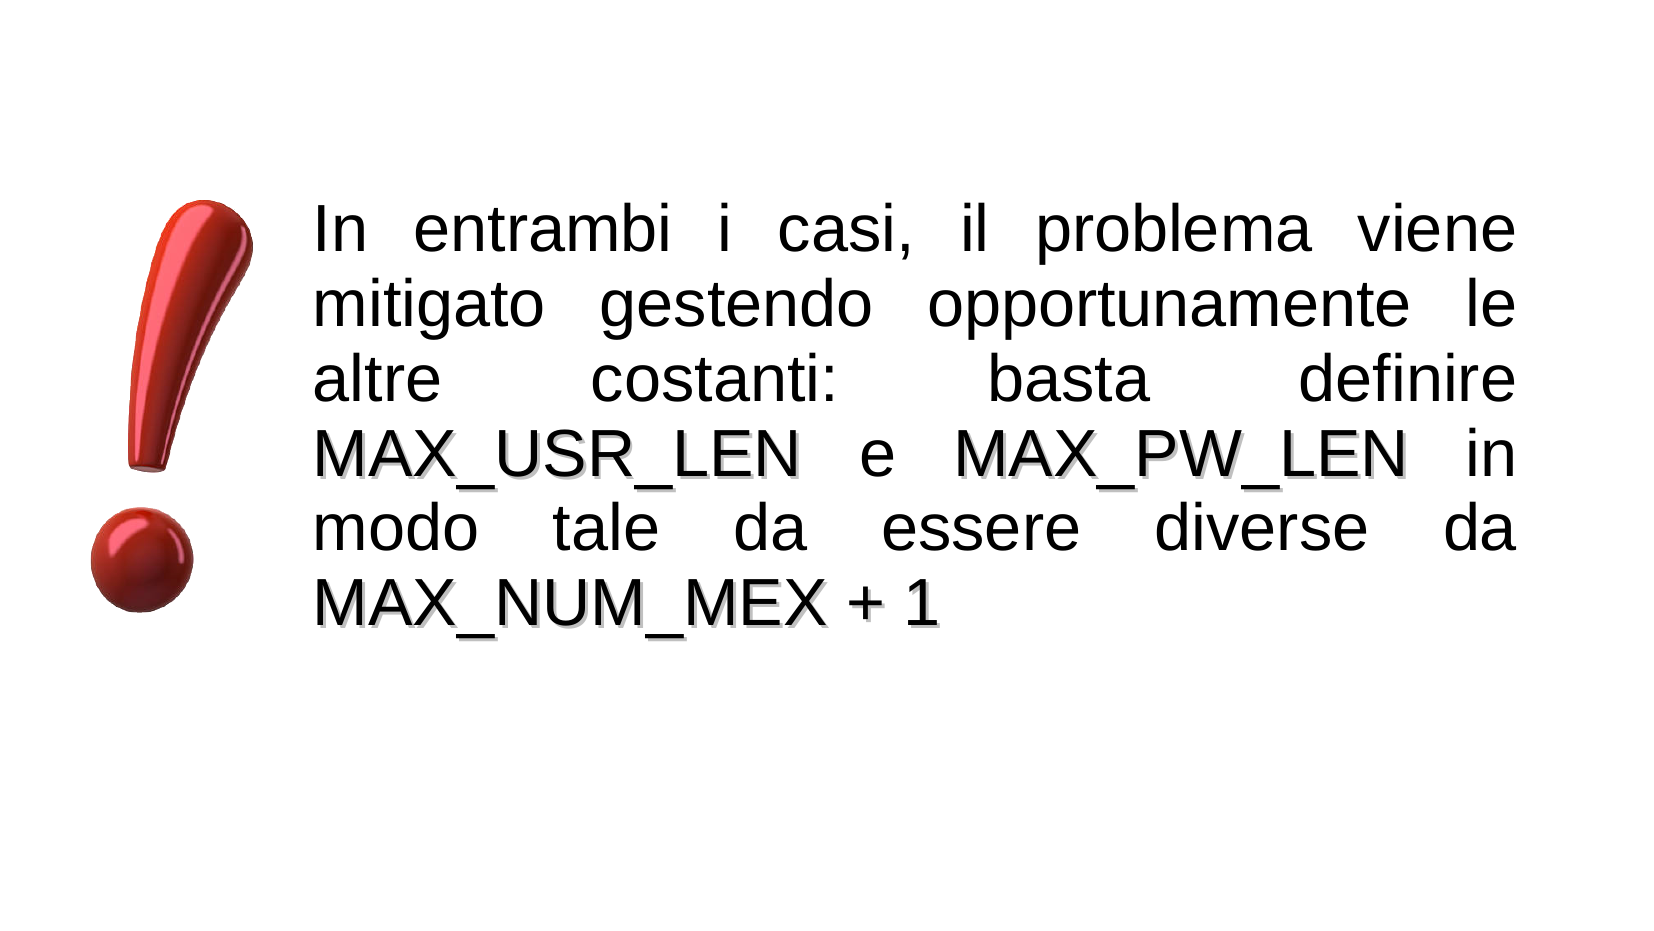

# In entrambi i casi, il problema viene mitigato gestendo opportunamente le altre costanti: basta definire MAX_USR_LEN e MAX_PW_LEN in modo tale da essere diverse da MAX_NUM_MEX + 1